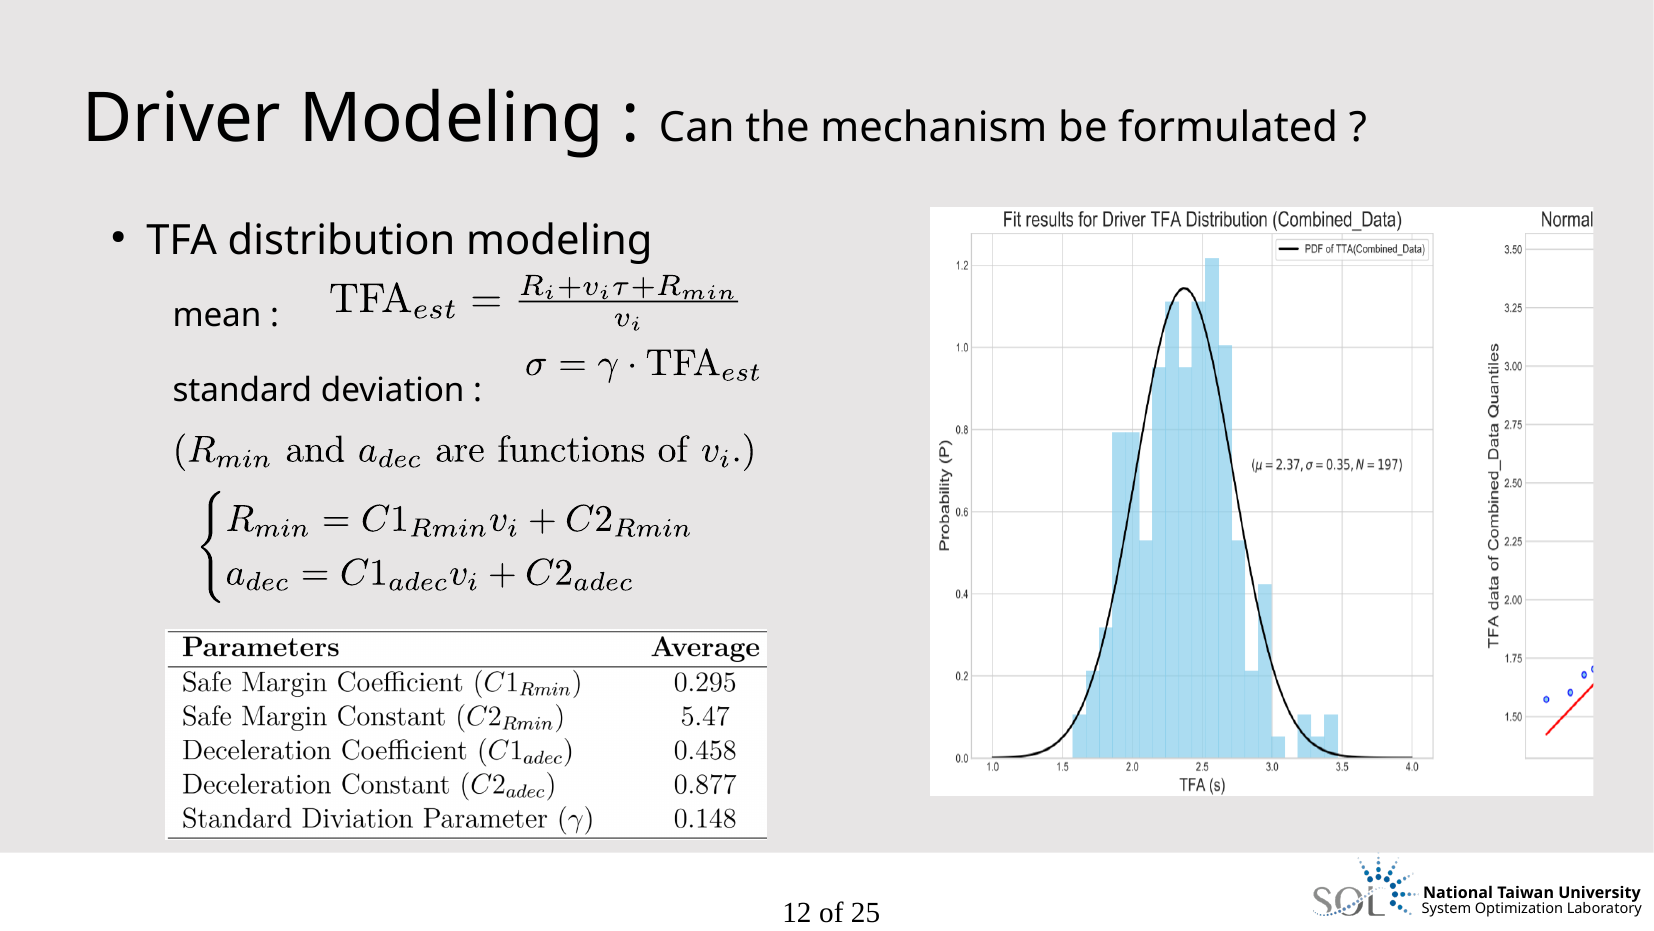

# Driver Modeling : Can the mechanism be formulated ?
TFA distribution modeling
 mean :
 standard deviation :
12